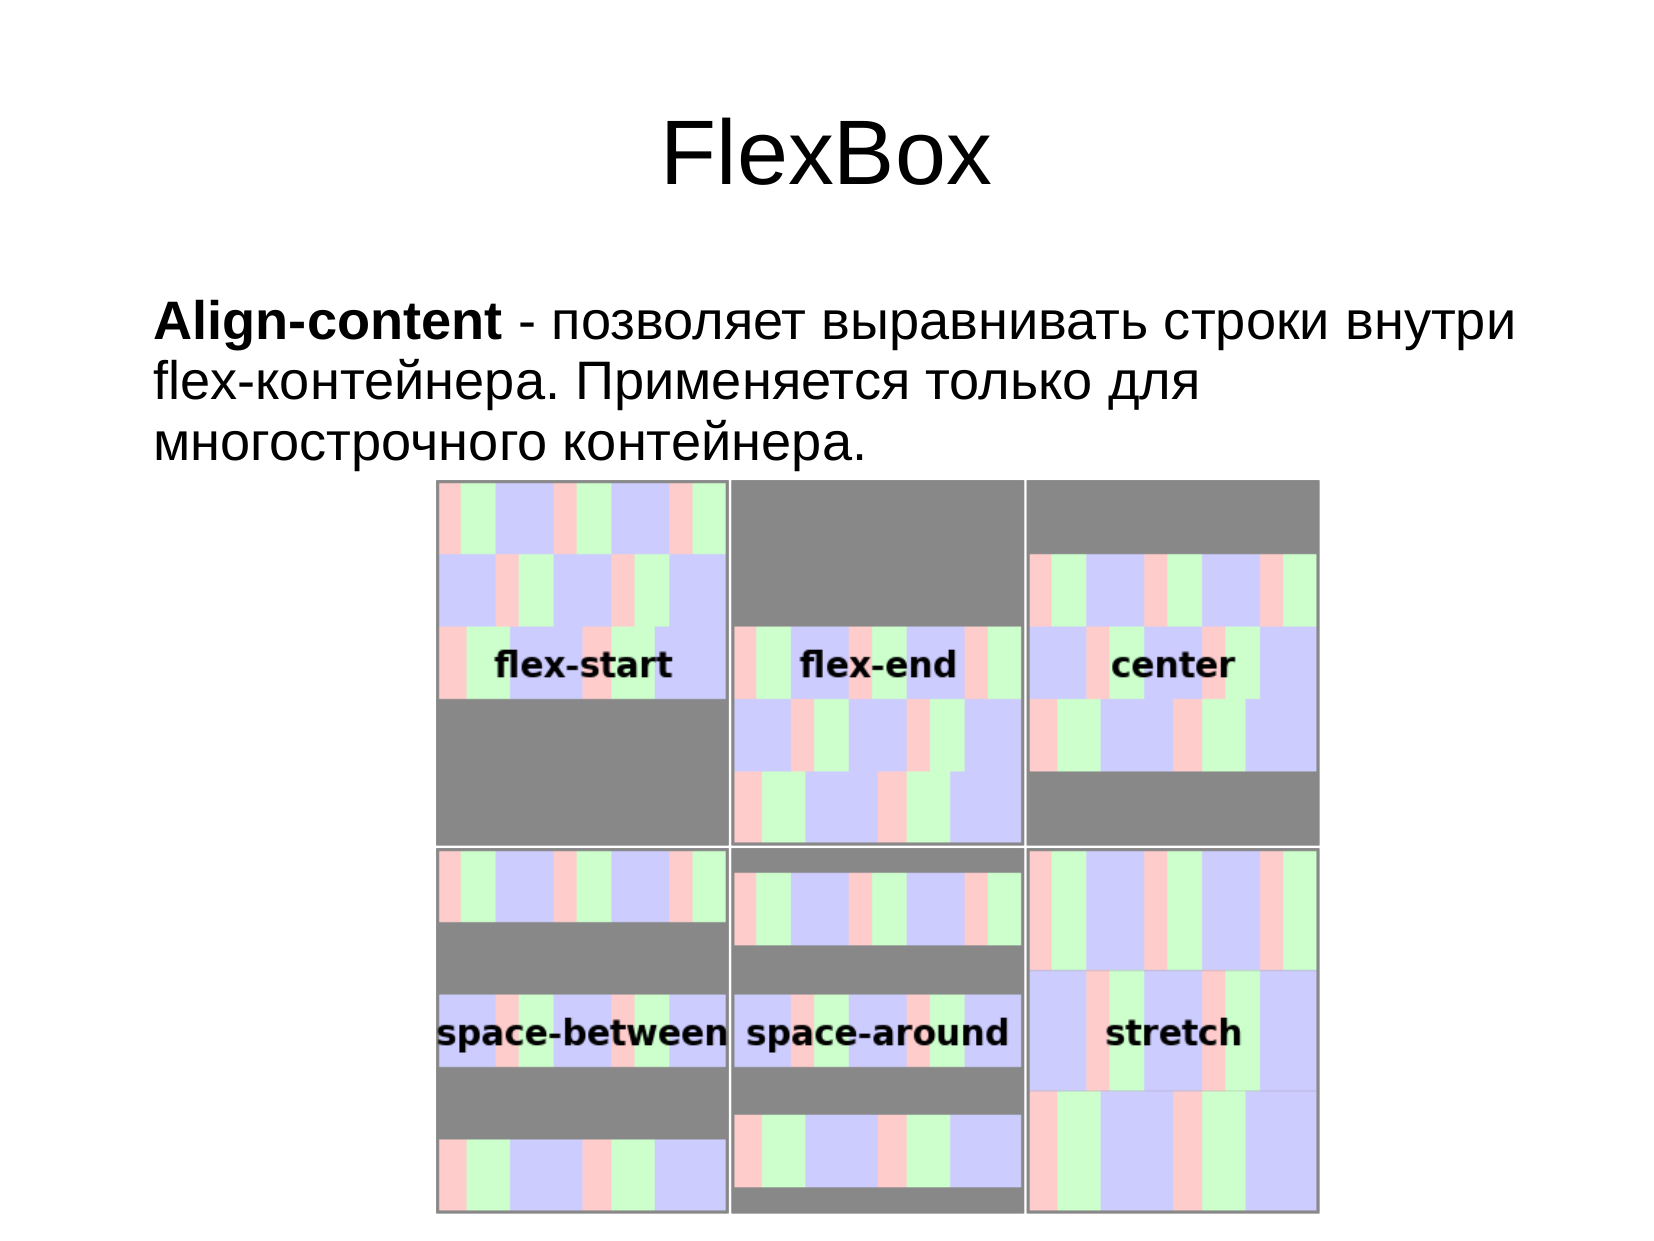

# FlexBox
Align-content - позволяет выравнивать строки внутри flex-контейнера. Применяется только для многострочного контейнера.